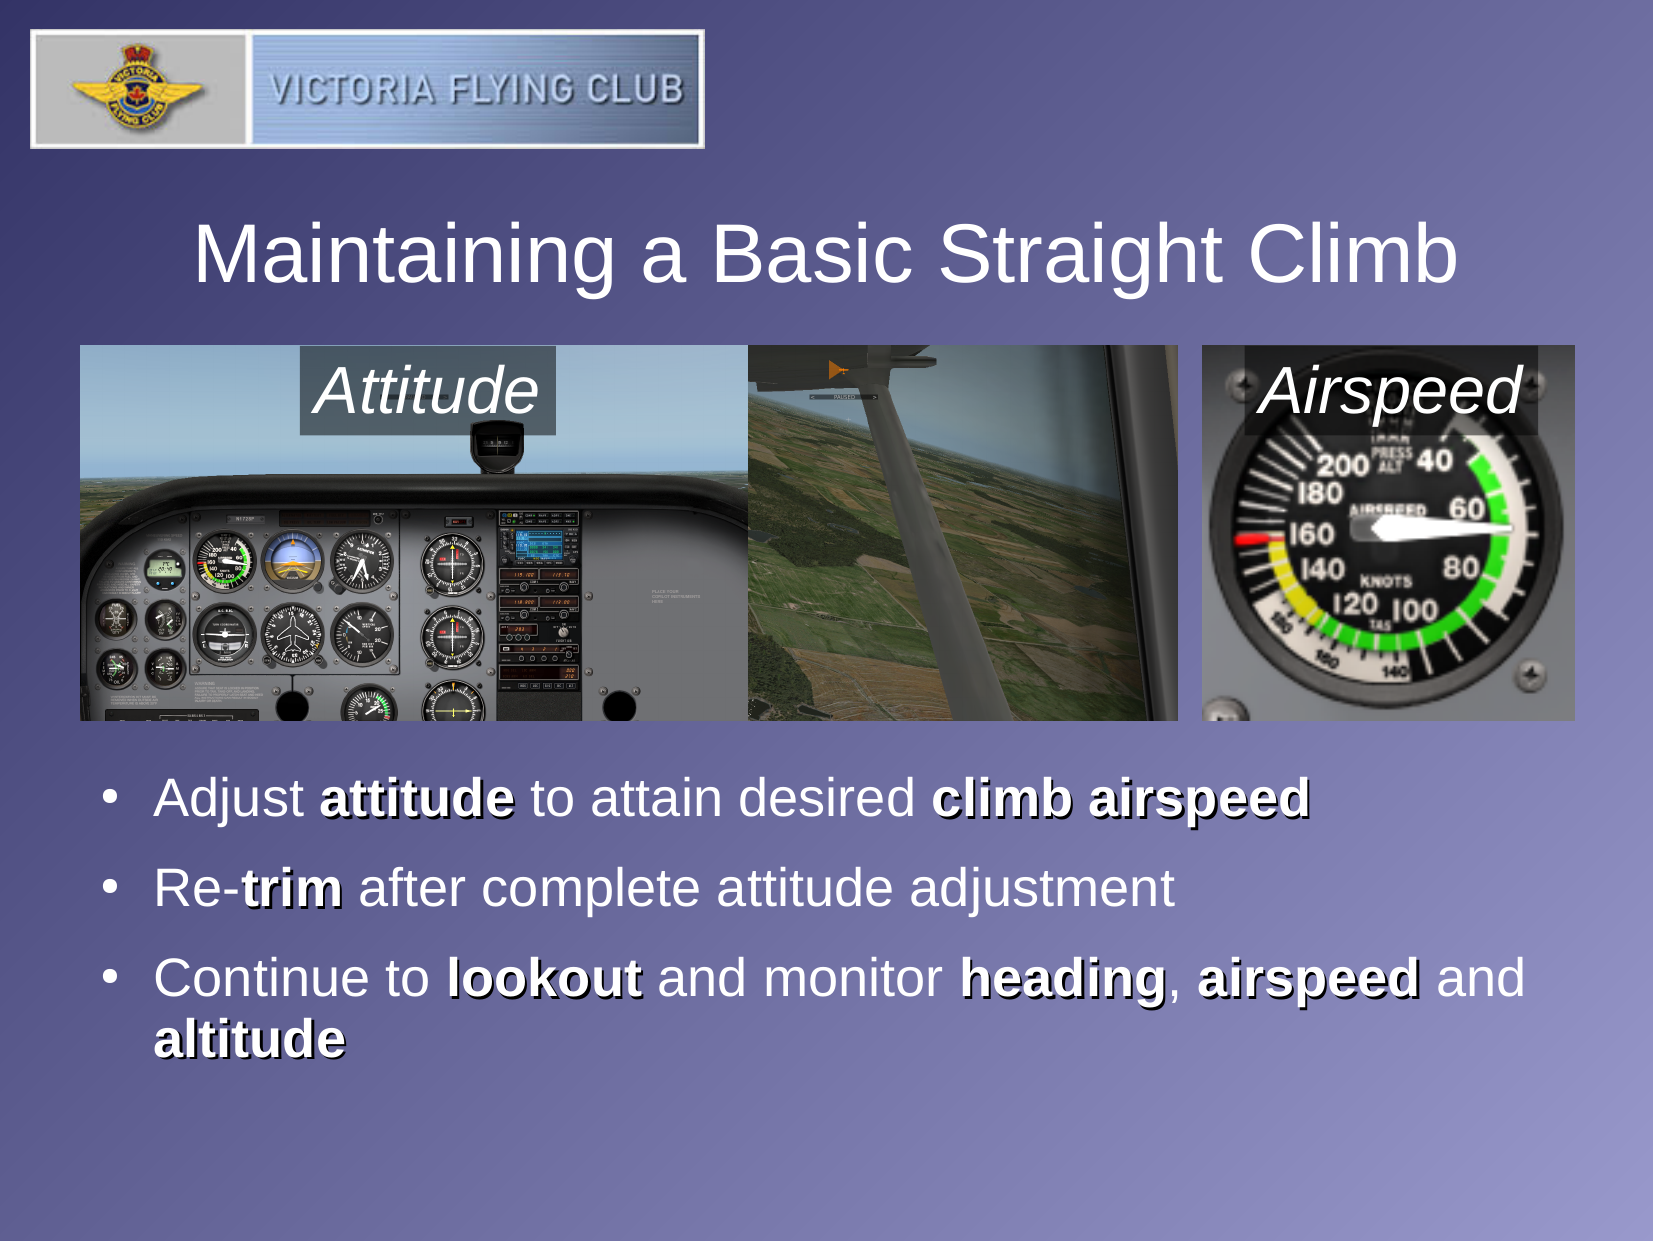

# Maintaining a Basic Straight Climb
Airspeed
Attitude
Adjust attitude to attain desired climb airspeed
Re-trim after complete attitude adjustment
Continue to lookout and monitor heading, airspeed and altitude